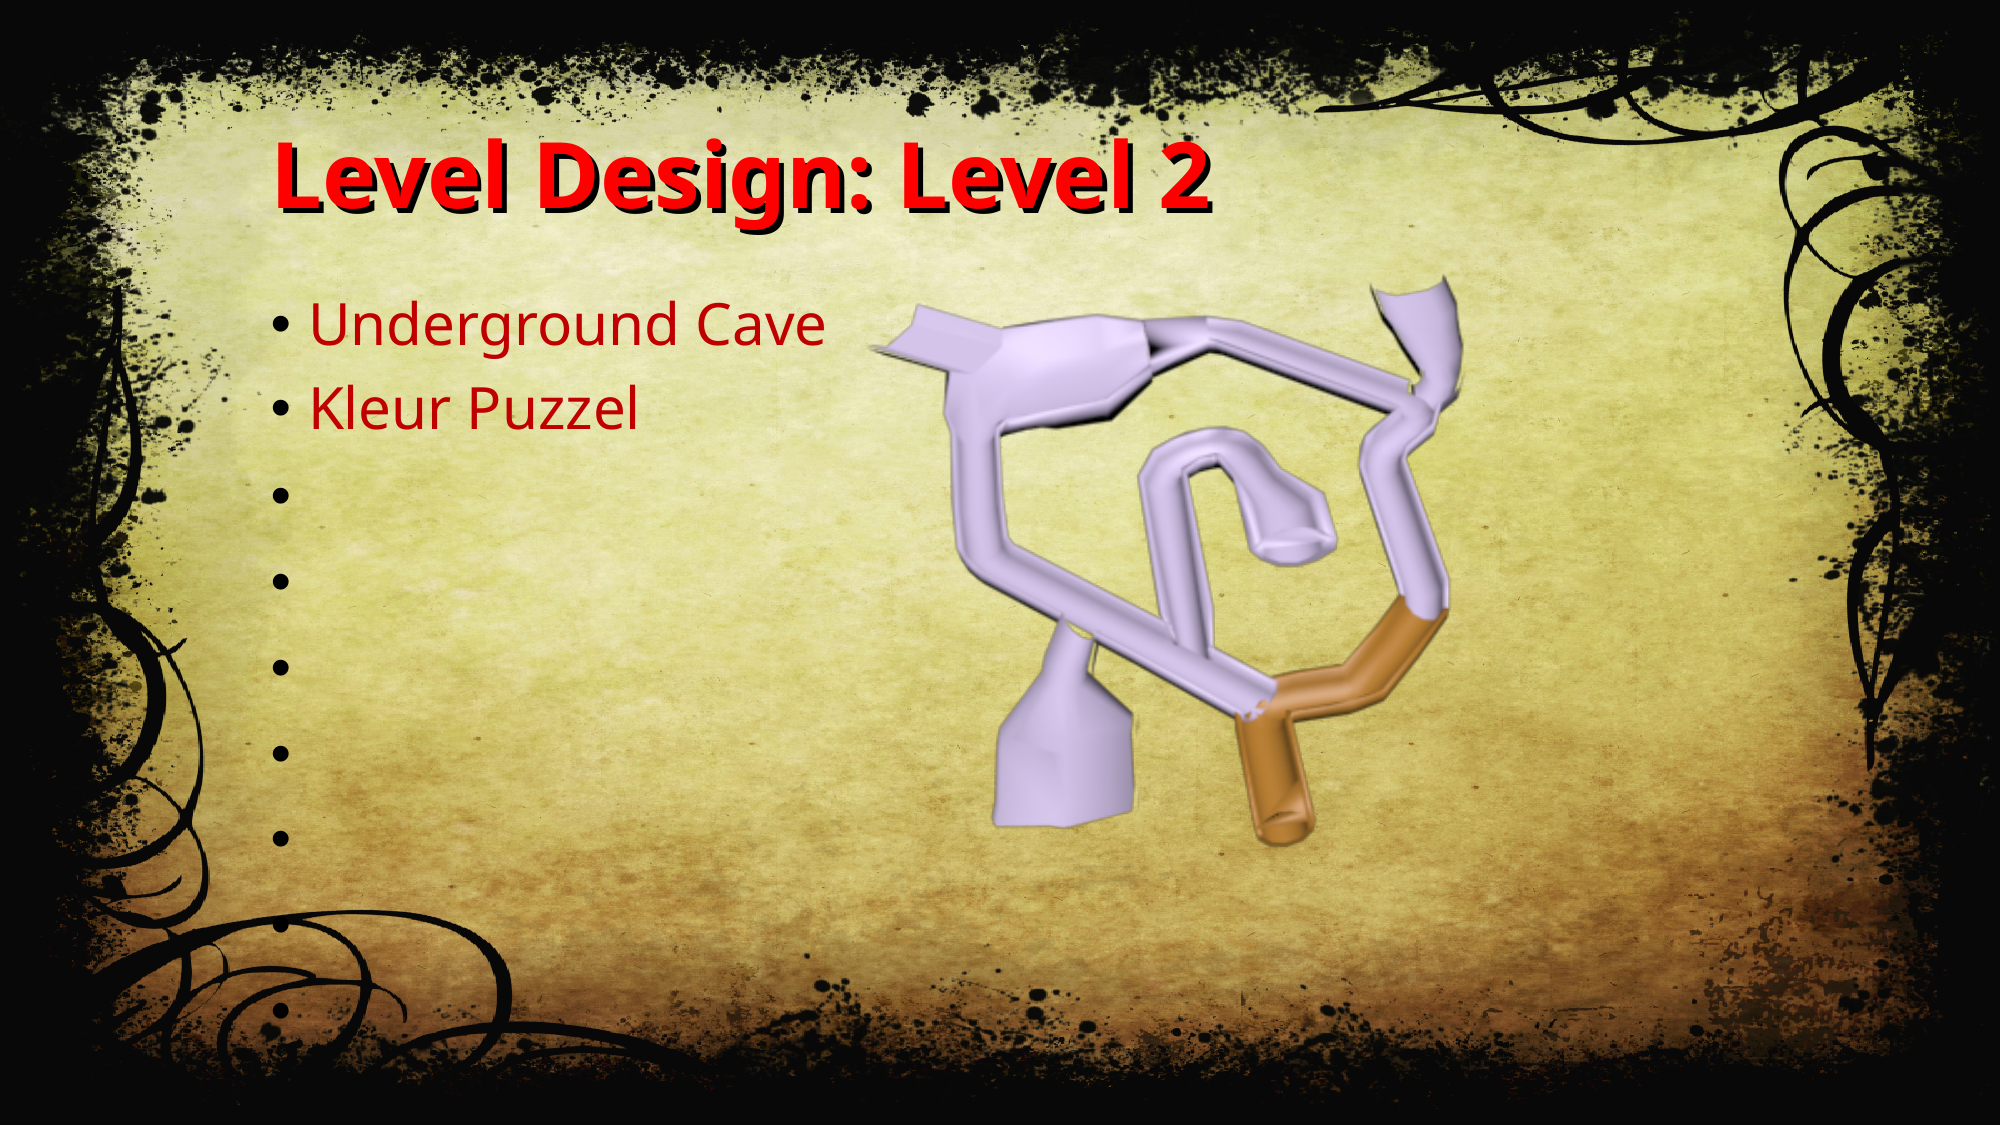

# Level Design: Level 2
Underground Cave
Kleur Puzzel